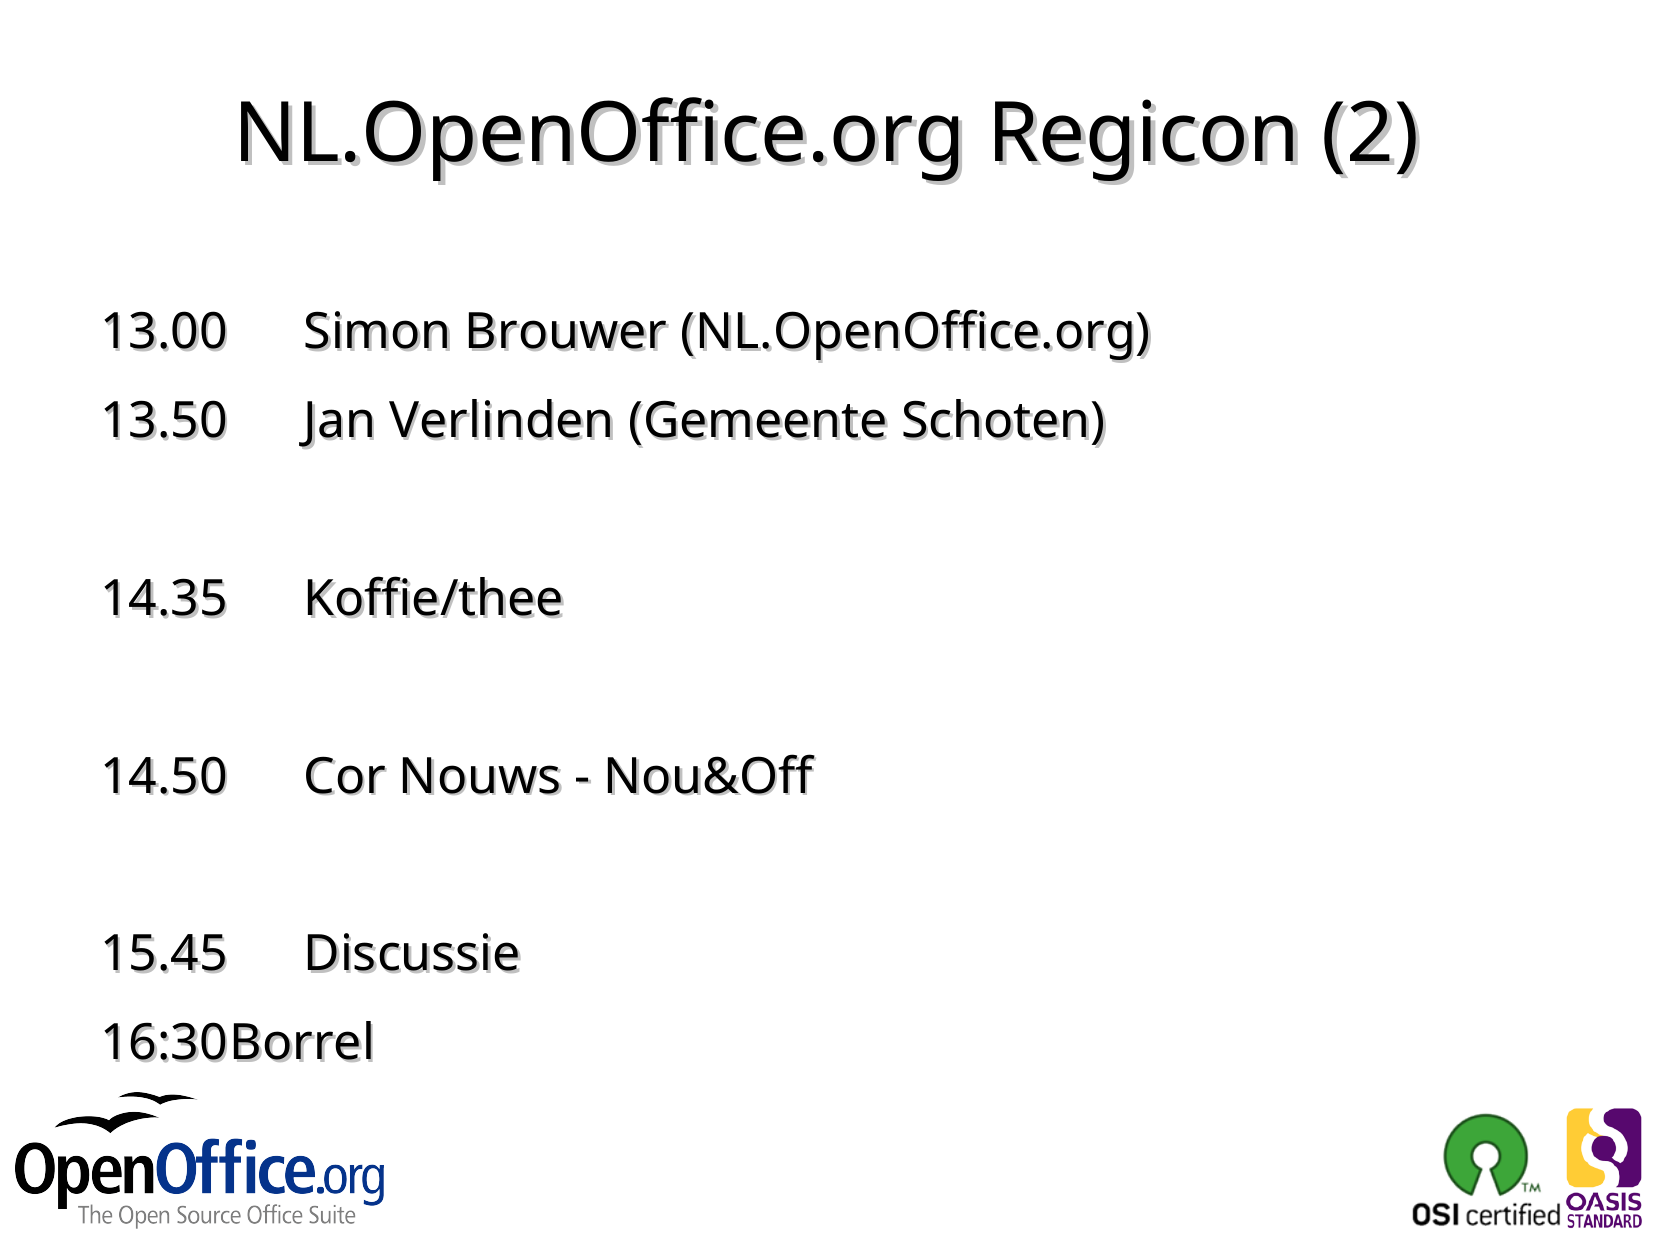

# NL.OpenOffice.org Regicon (2)
13.00 	Simon Brouwer (NL.OpenOffice.org)
13.50 	Jan Verlinden (Gemeente Schoten)
14.35 	Koffie/thee
14.50 	Cor Nouws - Nou&Off
15.45 	Discussie
16:30	Borrel